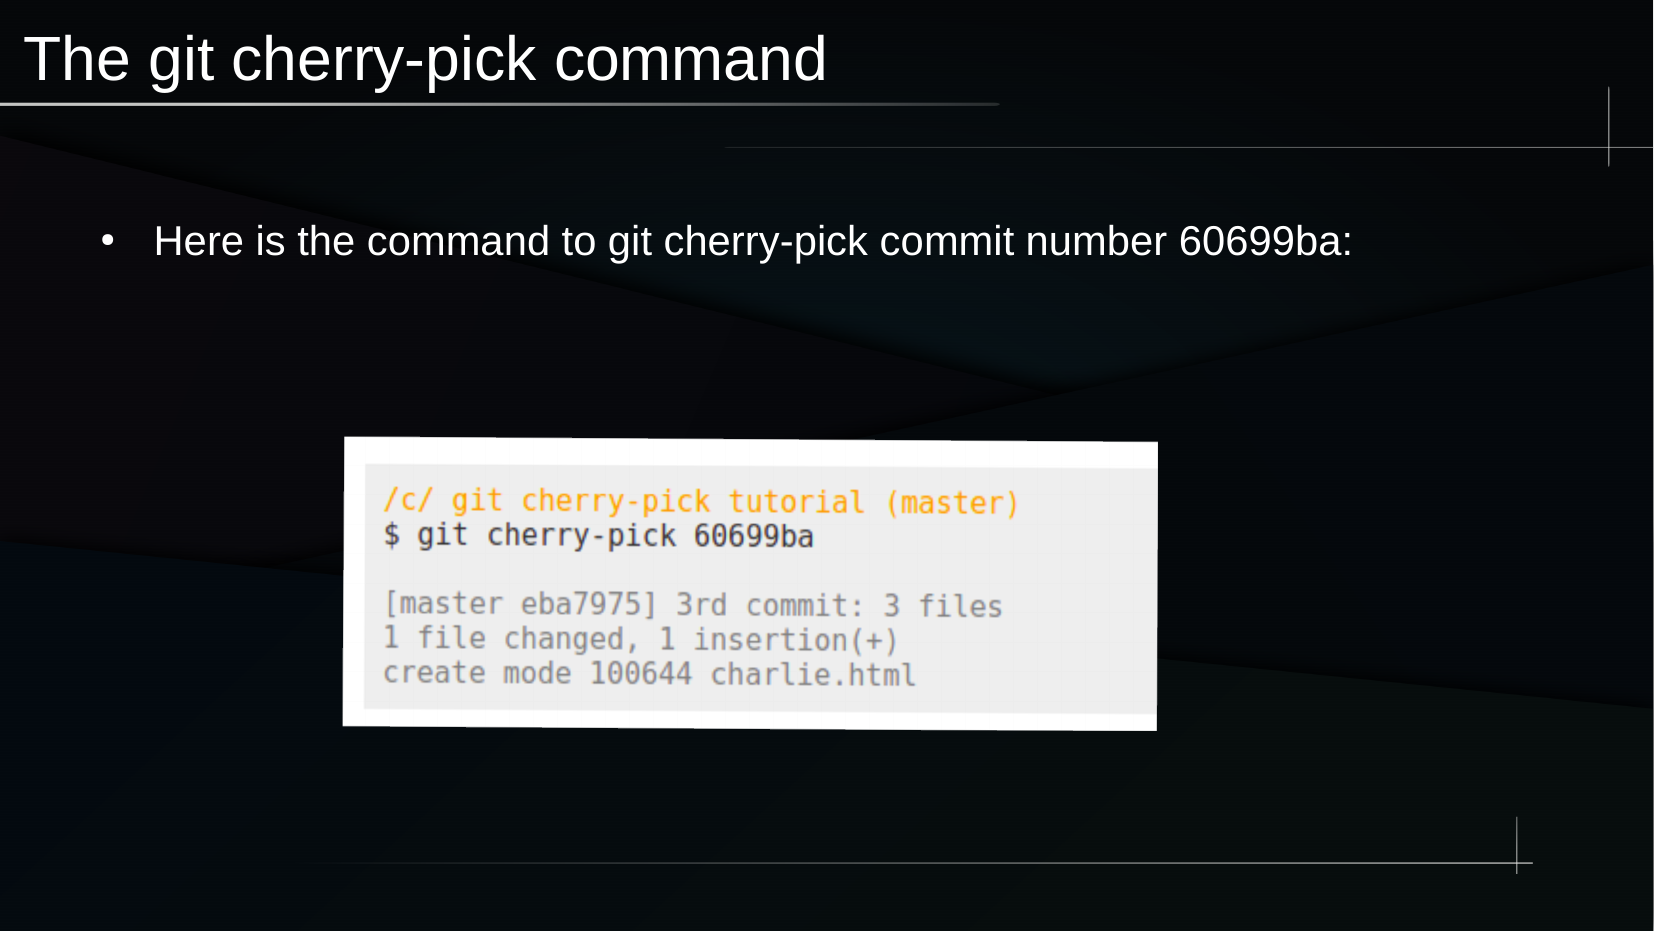

# The git cherry-pick command
Here is the command to git cherry-pick commit number 60699ba: